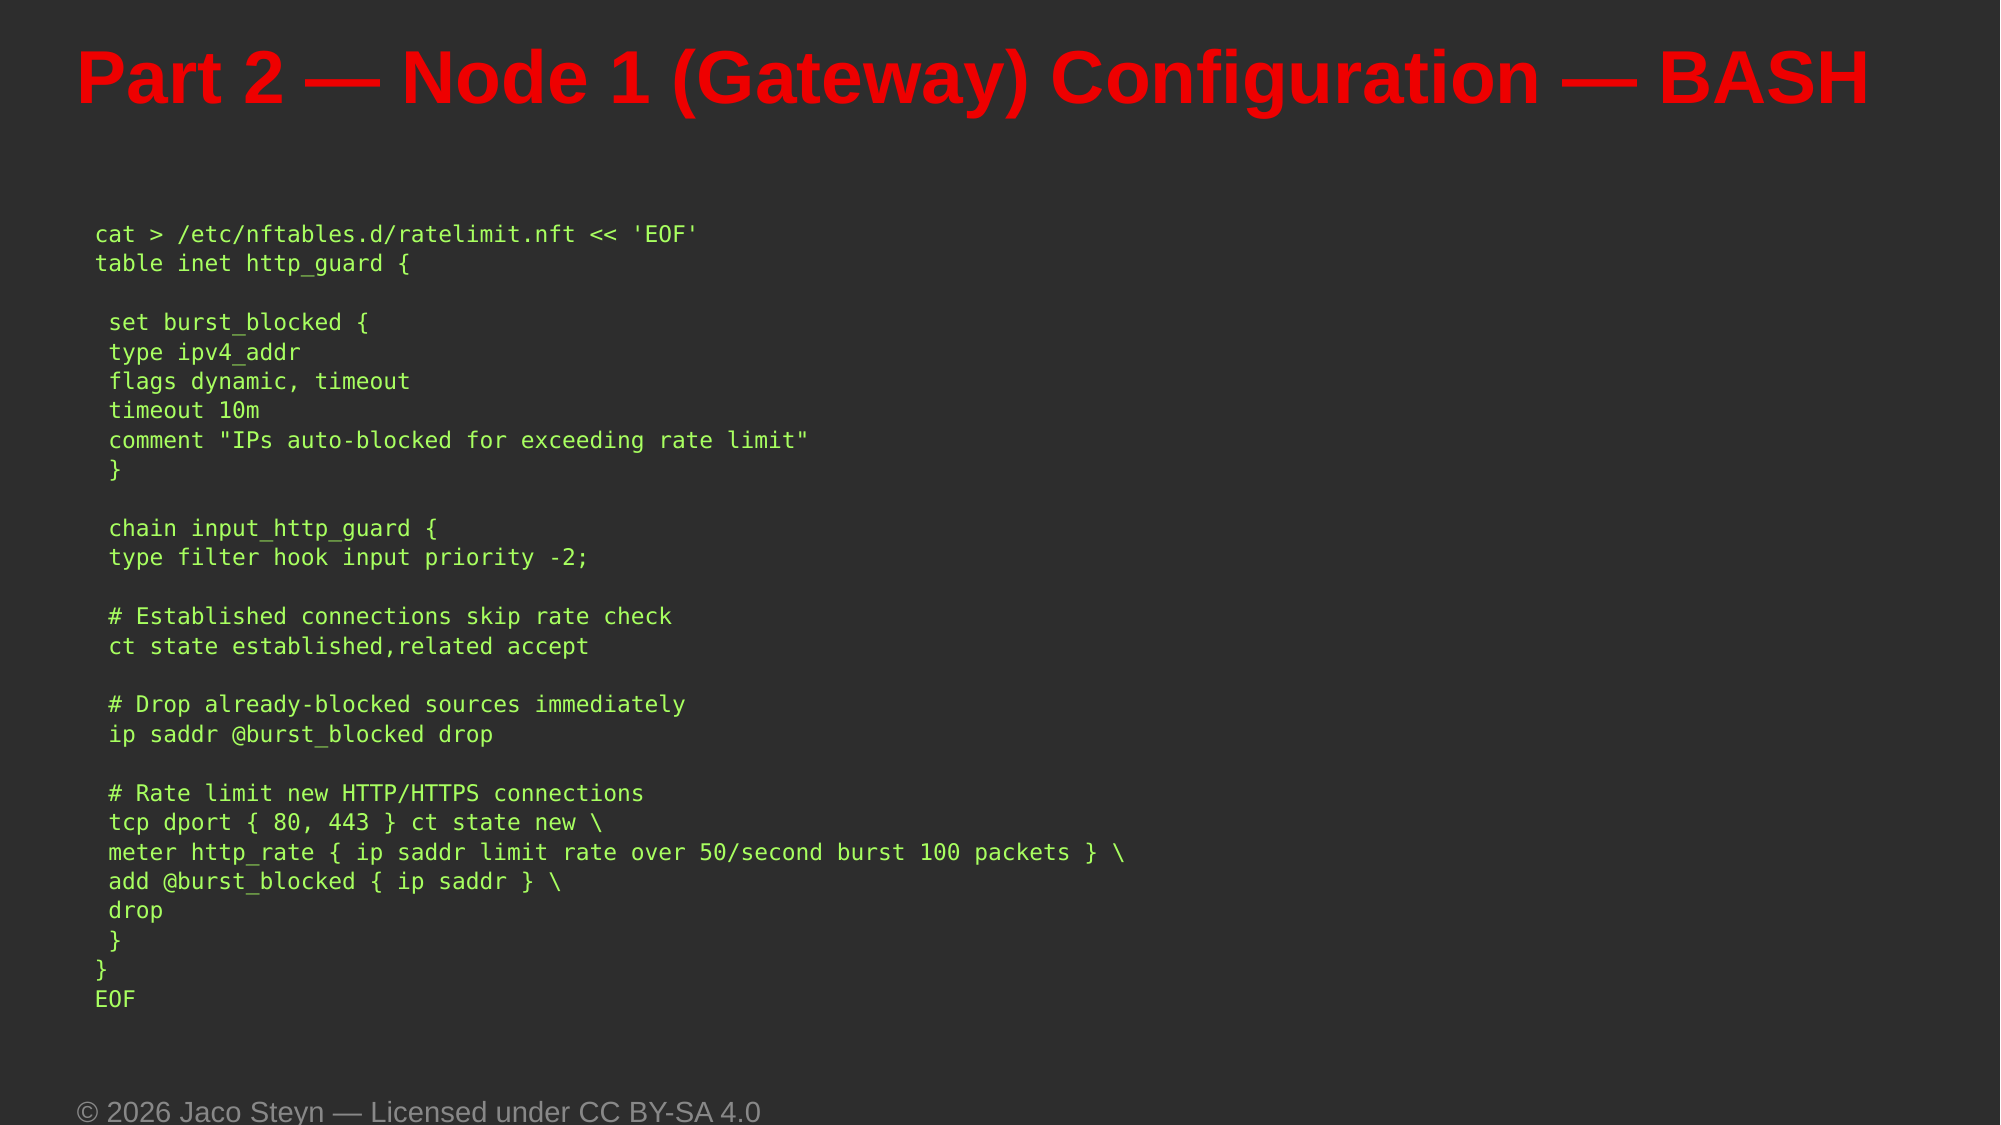

Part 2 — Node 1 (Gateway) Configuration — BASH
cat > /etc/nftables.d/ratelimit.nft << 'EOF'
table inet http_guard {
 set burst_blocked {
 type ipv4_addr
 flags dynamic, timeout
 timeout 10m
 comment "IPs auto-blocked for exceeding rate limit"
 }
 chain input_http_guard {
 type filter hook input priority -2;
 # Established connections skip rate check
 ct state established,related accept
 # Drop already-blocked sources immediately
 ip saddr @burst_blocked drop
 # Rate limit new HTTP/HTTPS connections
 tcp dport { 80, 443 } ct state new \
 meter http_rate { ip saddr limit rate over 50/second burst 100 packets } \
 add @burst_blocked { ip saddr } \
 drop
 }
}
EOF
© 2026 Jaco Steyn — Licensed under CC BY-SA 4.0